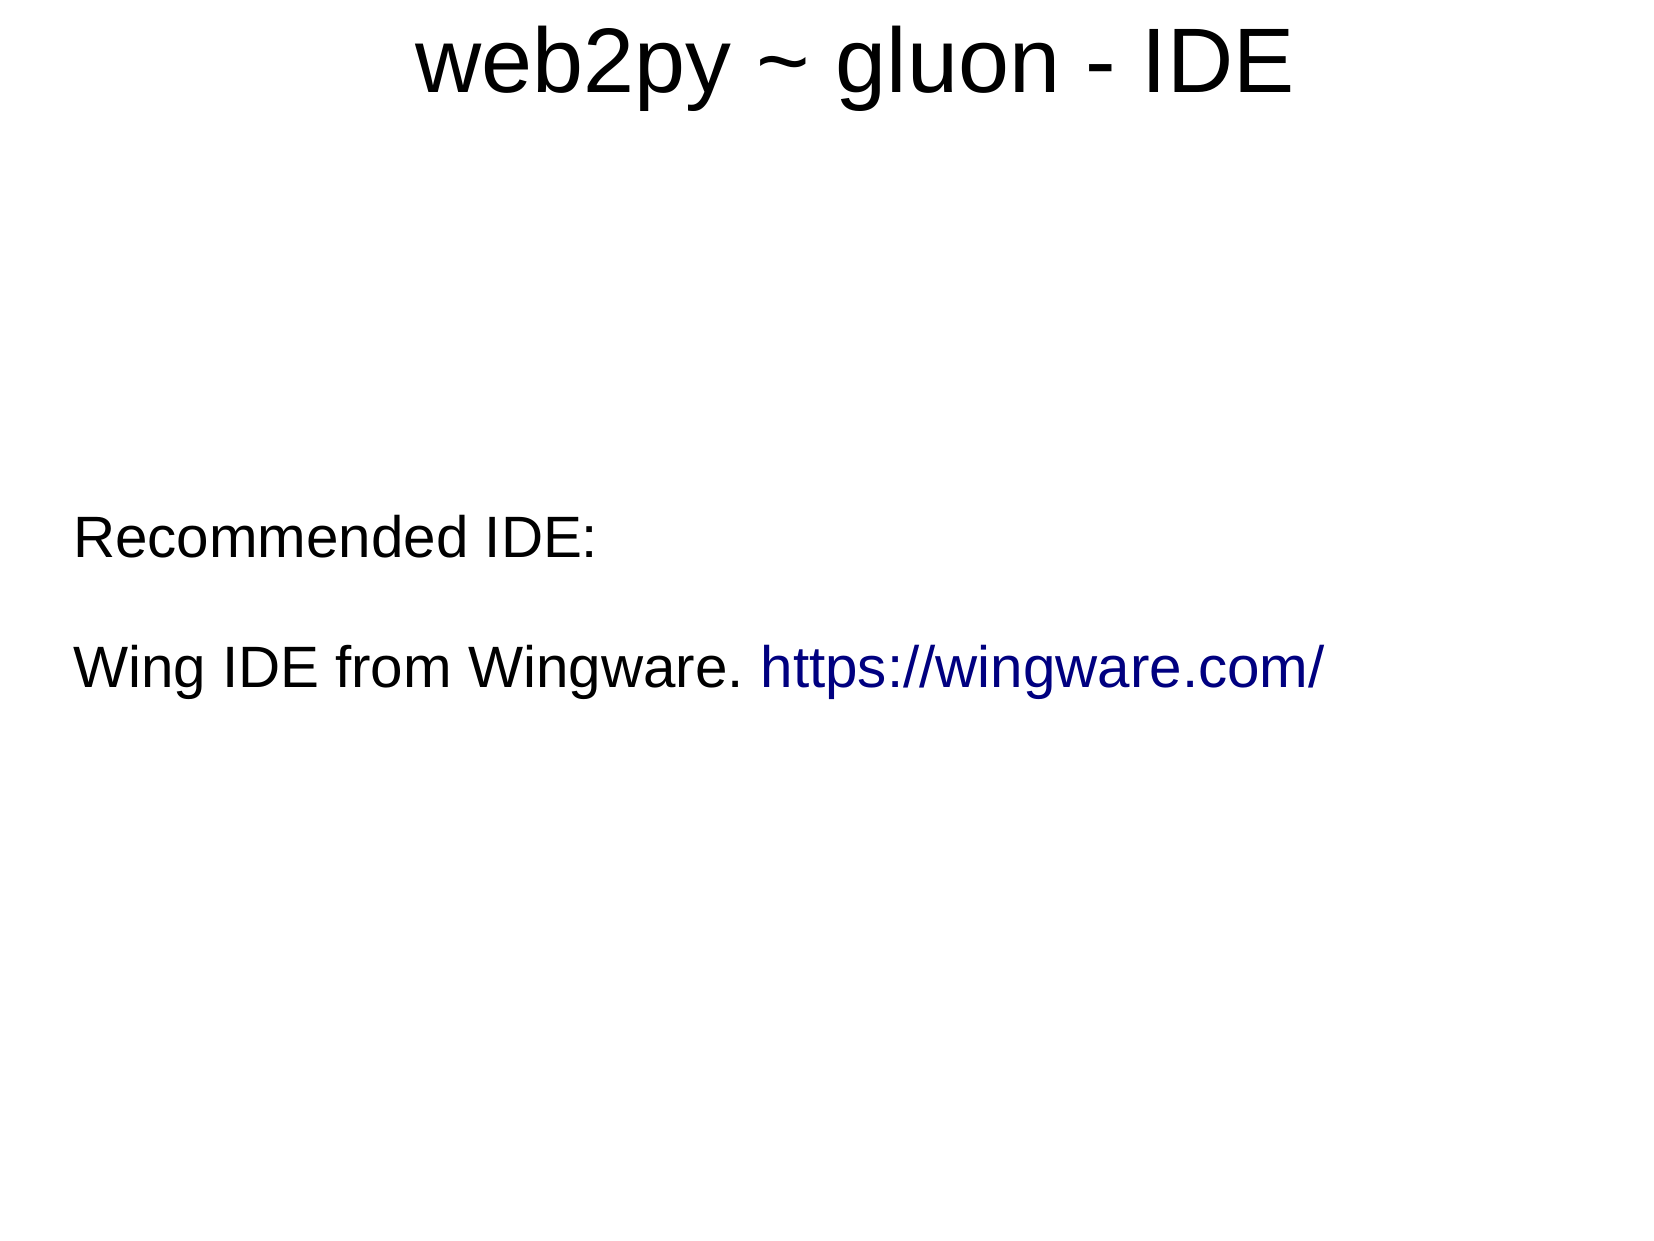

# web2py ~ gluon - IDE
Recommended IDE:
Wing IDE from Wingware. https://wingware.com/